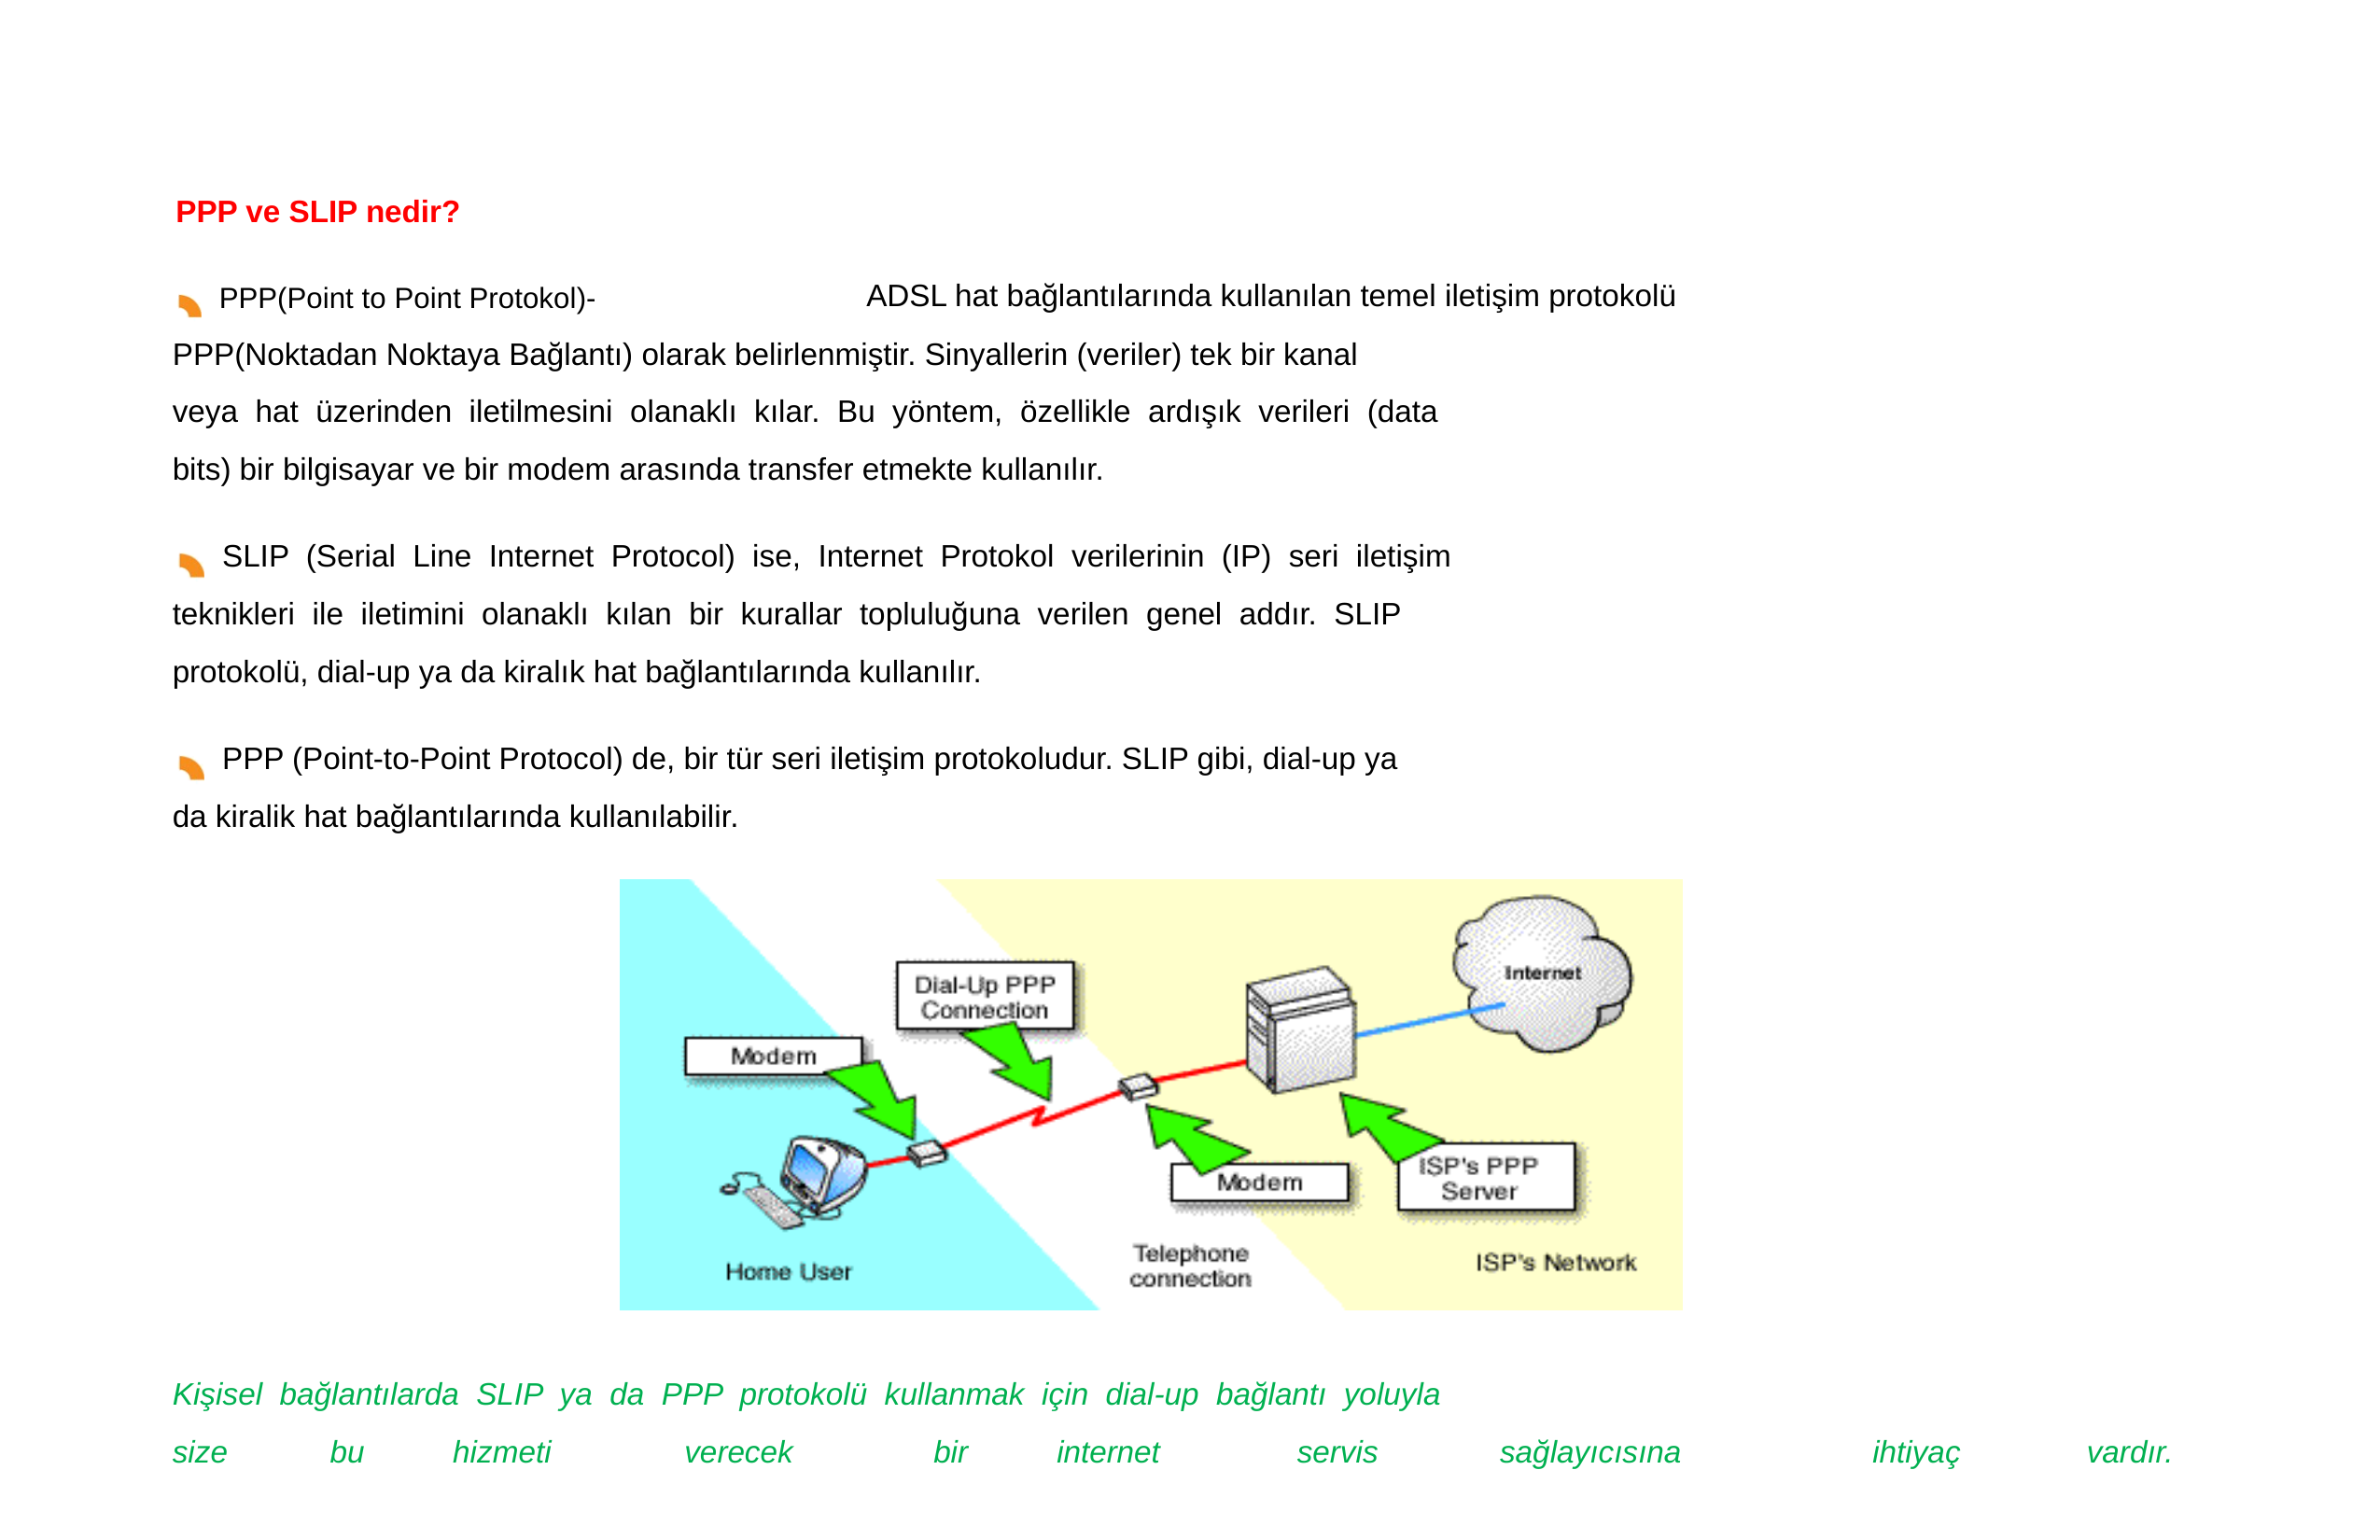

PPP ve SLIP nedir?
ADSL hat bağlantılarında kullanılan temel iletişim protokolü
 PPP(Point to Point Protokol)-
PPP(Noktadan Noktaya Bağlantı) olarak belirlenmiştir. Sinyallerin (veriler) tek bir kanal
veya hat üzerinden iletilmesini olanaklı kılar. Bu yöntem, özellikle ardışık verileri (data
bits) bir bilgisayar ve bir modem arasında transfer etmekte kullanılır.
 SLIP (Serial Line Internet Protocol) ise, Internet Protokol verilerinin (IP) seri iletişim
teknikleri ile iletimini olanaklı kılan bir kurallar topluluğuna verilen genel addır. SLIP
protokolü, dial-up ya da kiralık hat bağlantılarında kullanılır.
 PPP (Point-to-Point Protocol) de, bir tür seri iletişim protokoludur. SLIP gibi, dial-up ya
da kiralik hat bağlantılarında kullanılabilir.
Kişisel bağlantılarda SLIP ya da PPP protokolü kullanmak için dial-up bağlantı yoluyla
size
bu
hizmeti
verecek
bir
internet
servis
sağlayıcısına
ihtiyaç
vardır.